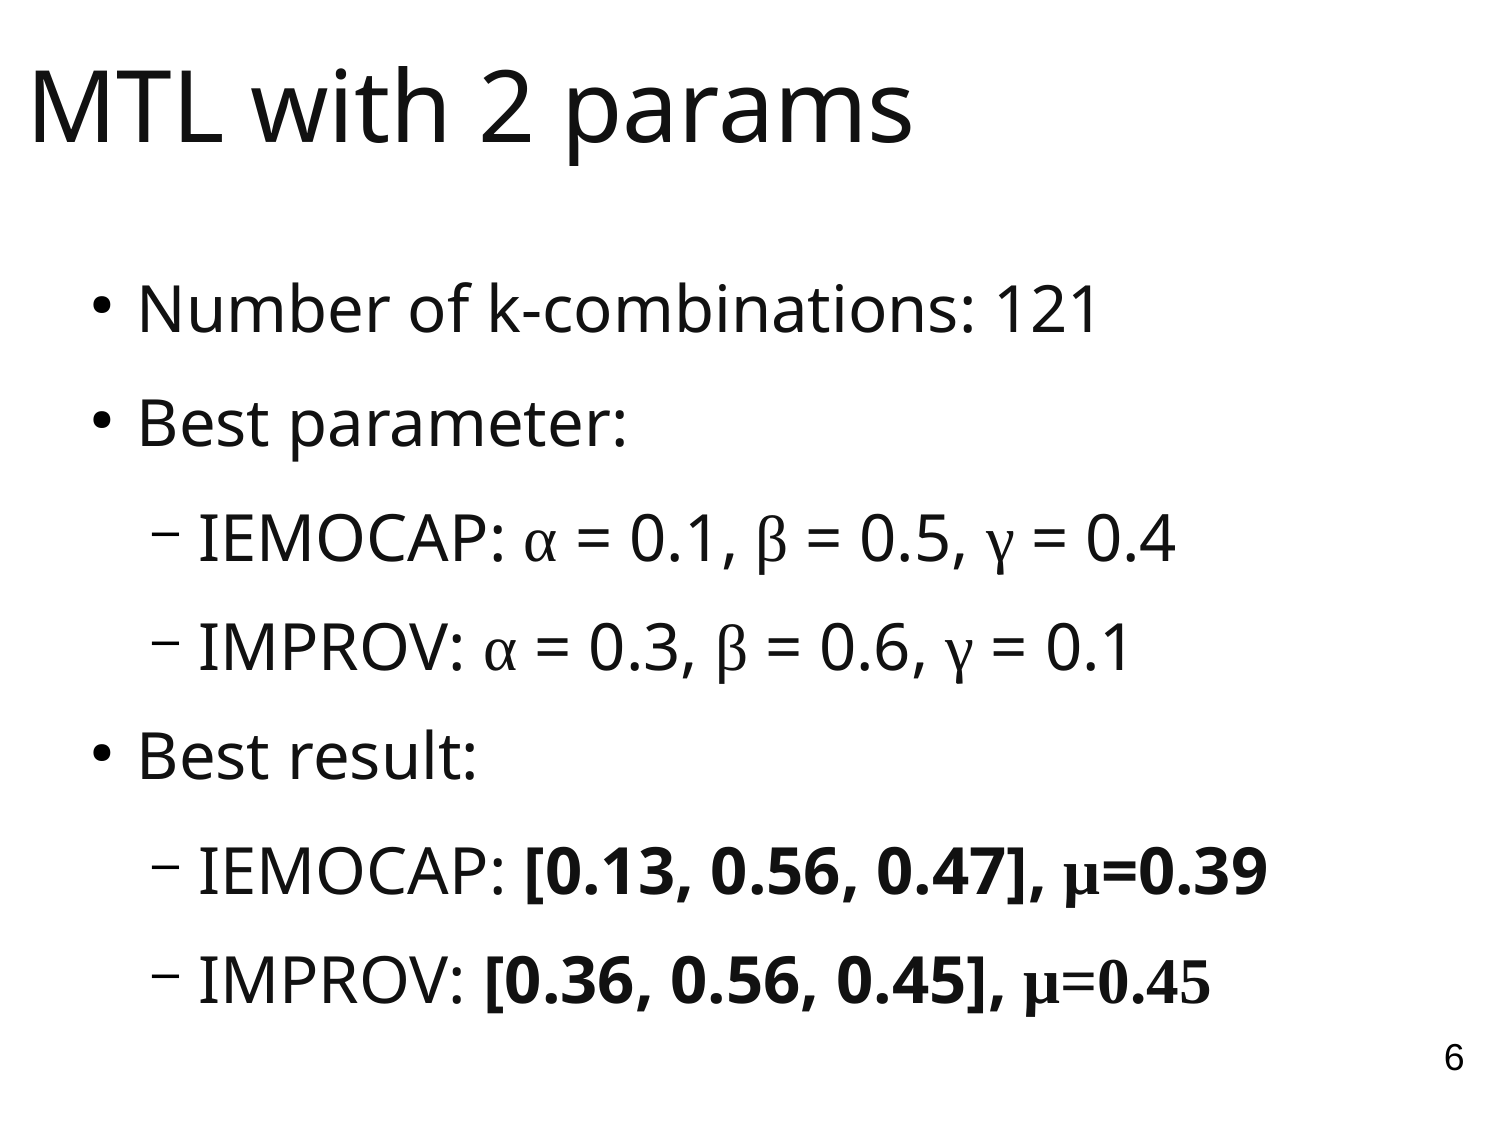

# MTL with 2 params
Number of k-combinations: 121
Best parameter:
IEMOCAP: α = 0.1, β = 0.5, γ = 0.4
IMPROV: α = 0.3, β = 0.6, γ = 0.1
Best result:
IEMOCAP: [0.13, 0.56, 0.47], μ=0.39
IMPROV: [0.36, 0.56, 0.45], μ=0.45